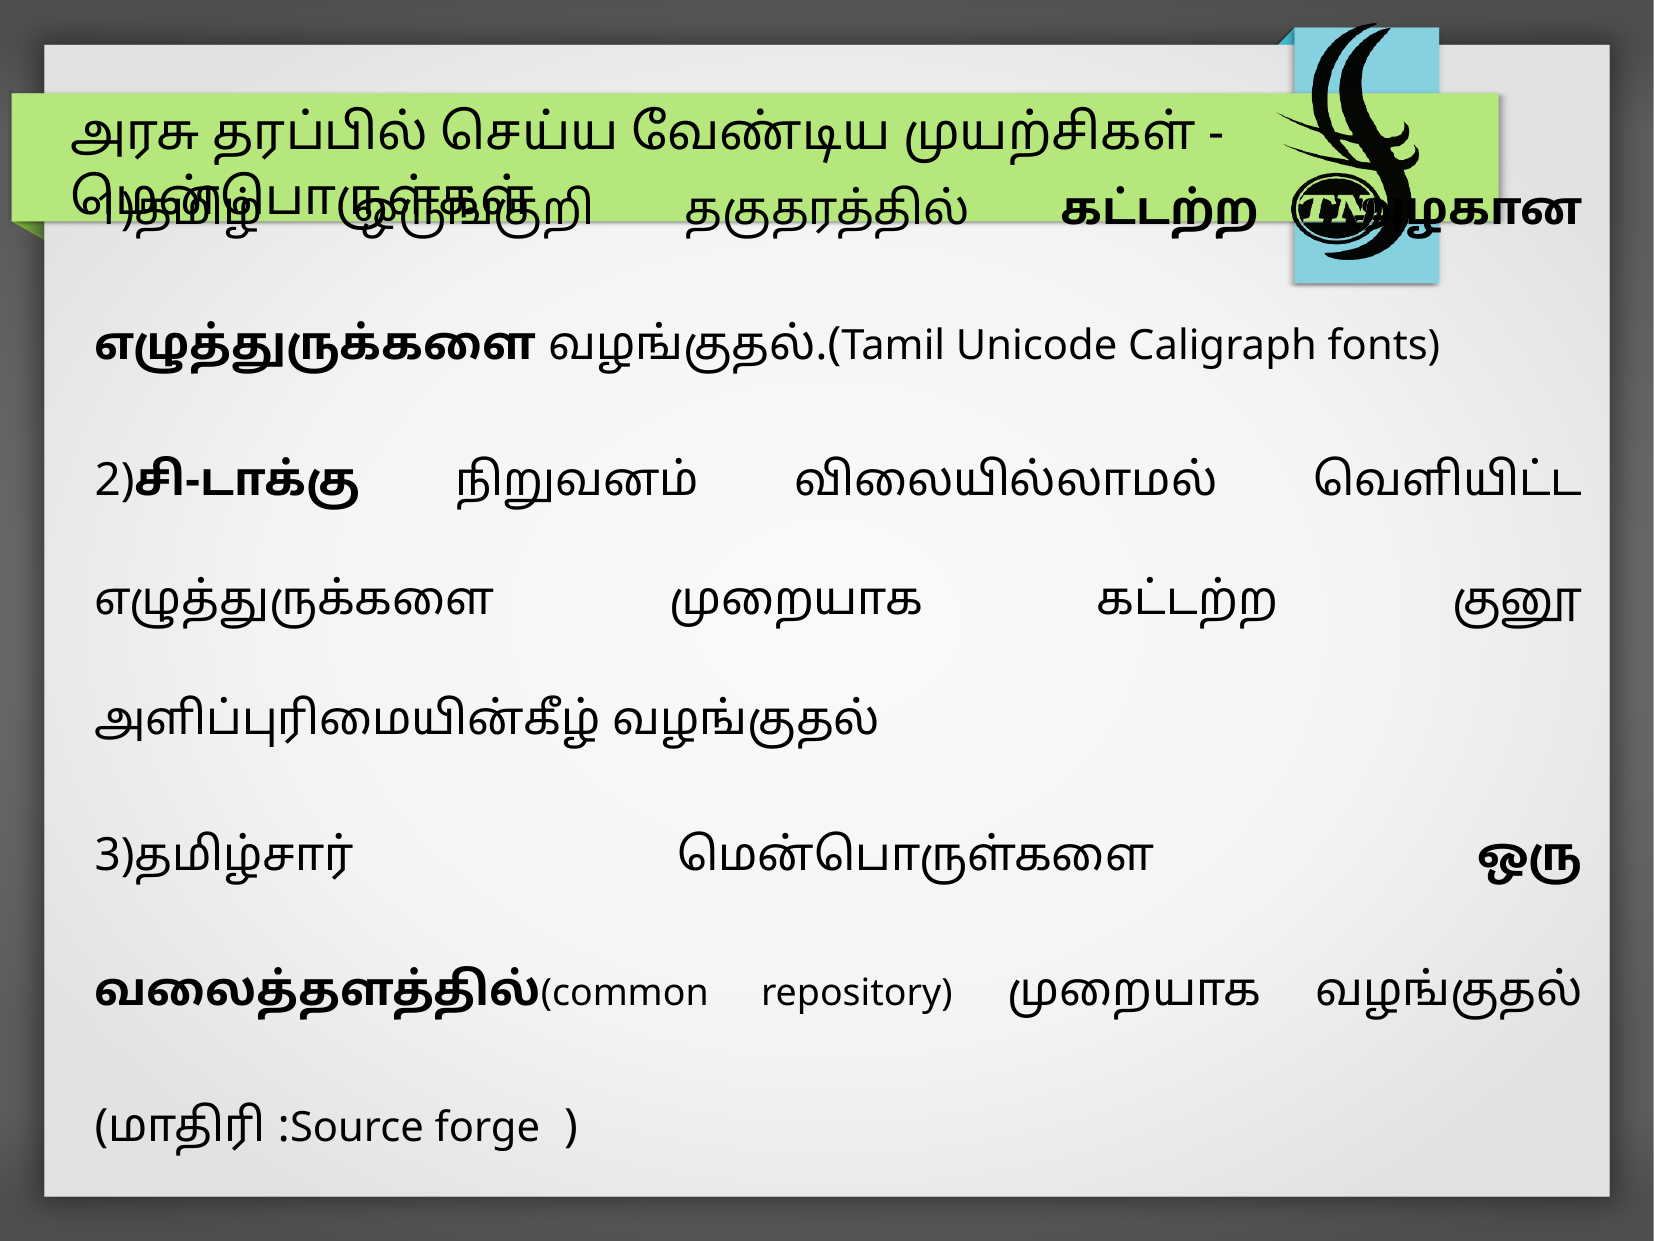

# அரசு தரப்பில் செய்ய வேண்டிய முயற்சிகள் - மென்பொருள்கள்
1)தமிழ் ஒருங்குறி தகுதரத்தில் கட்டற்ற அழகான எழுத்துருக்களை வழங்குதல்.(Tamil Unicode Caligraph fonts)
2)சி-டாக்கு நிறுவனம் விலையில்லாமல் வெளியிட்ட எழுத்துருக்களை முறையாக கட்டற்ற குனூ அளிப்புரிமையின்கீழ் வழங்குதல்
3)தமிழ்சார் மென்பொருள்களை ஒரு வலைத்தளத்தில்(common repository) முறையாக வழங்குதல் (மாதிரி :Source forge )